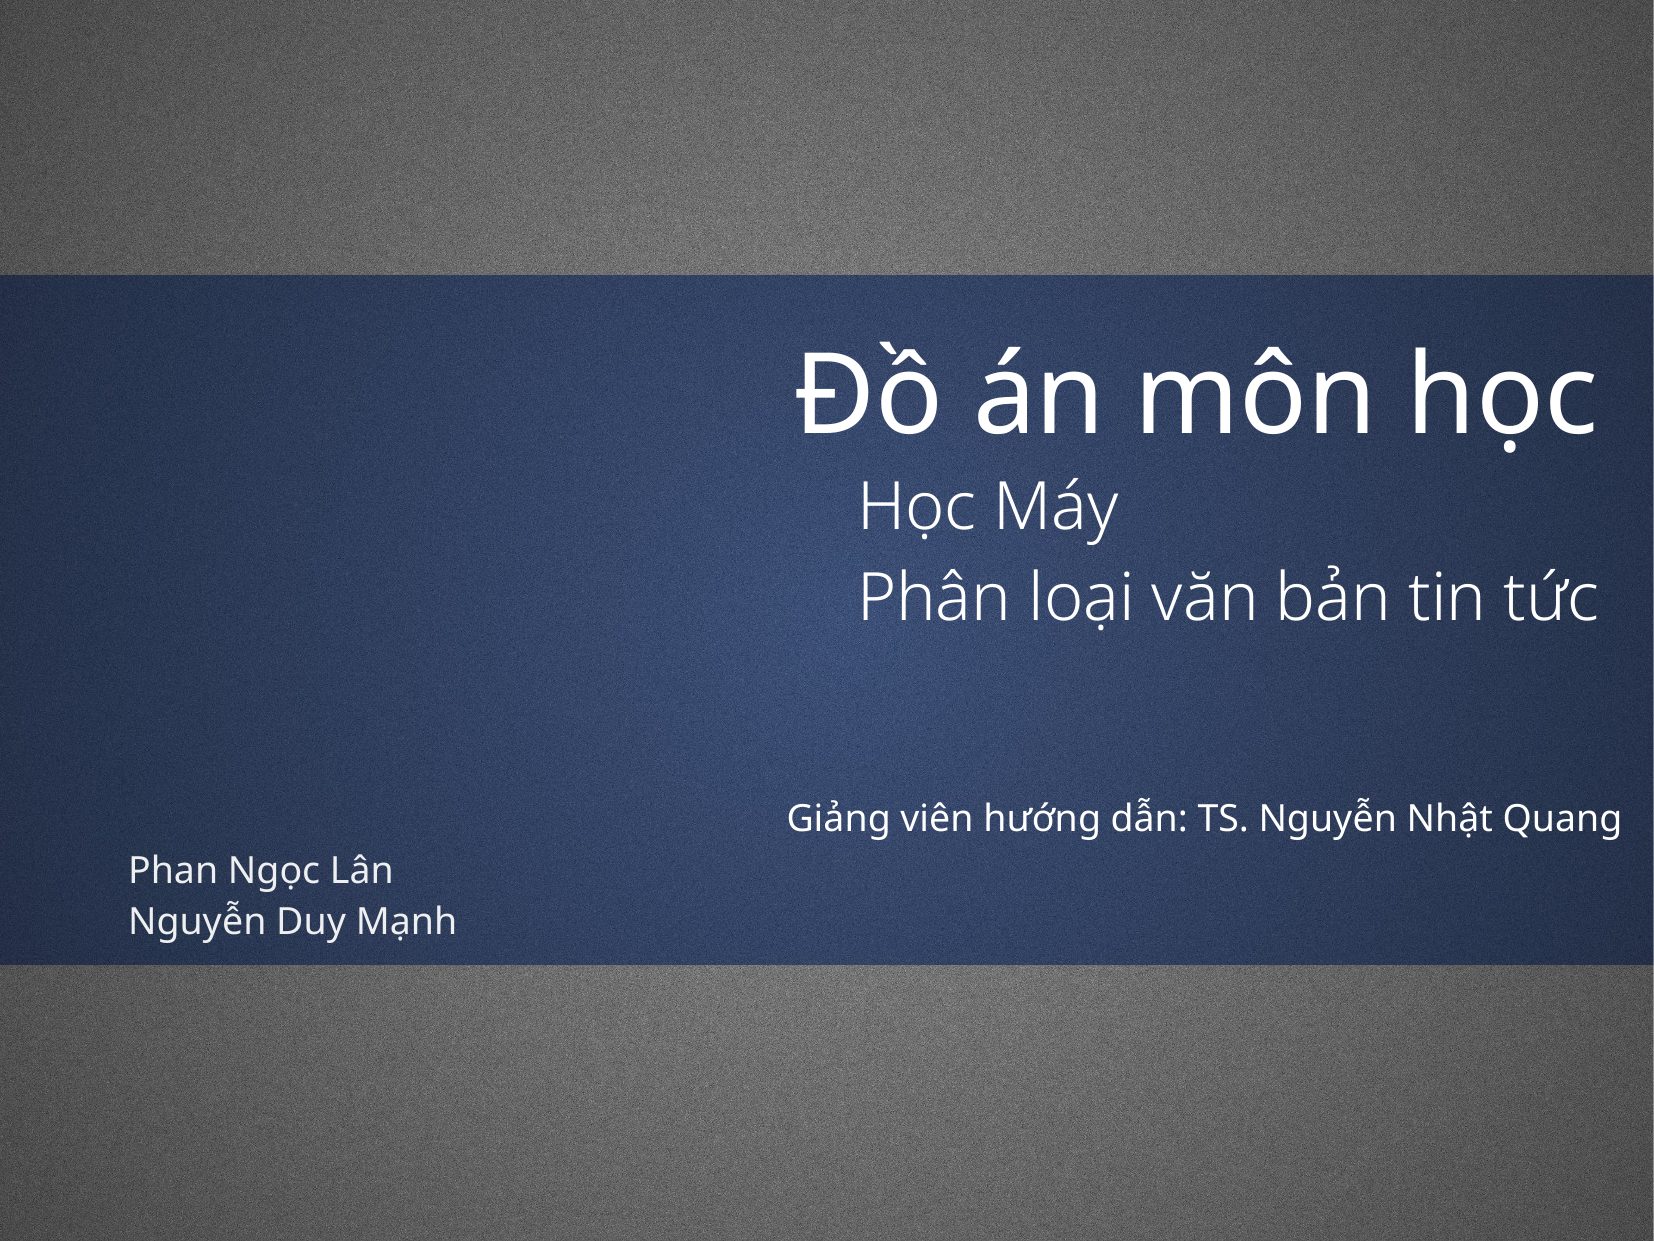

# Đồ án môn học
Học Máy
Phân loại văn bản tin tức
Giảng viên hướng dẫn: TS. Nguyễn Nhật Quang
Phan Ngọc Lân
Nguyễn Duy Mạnh